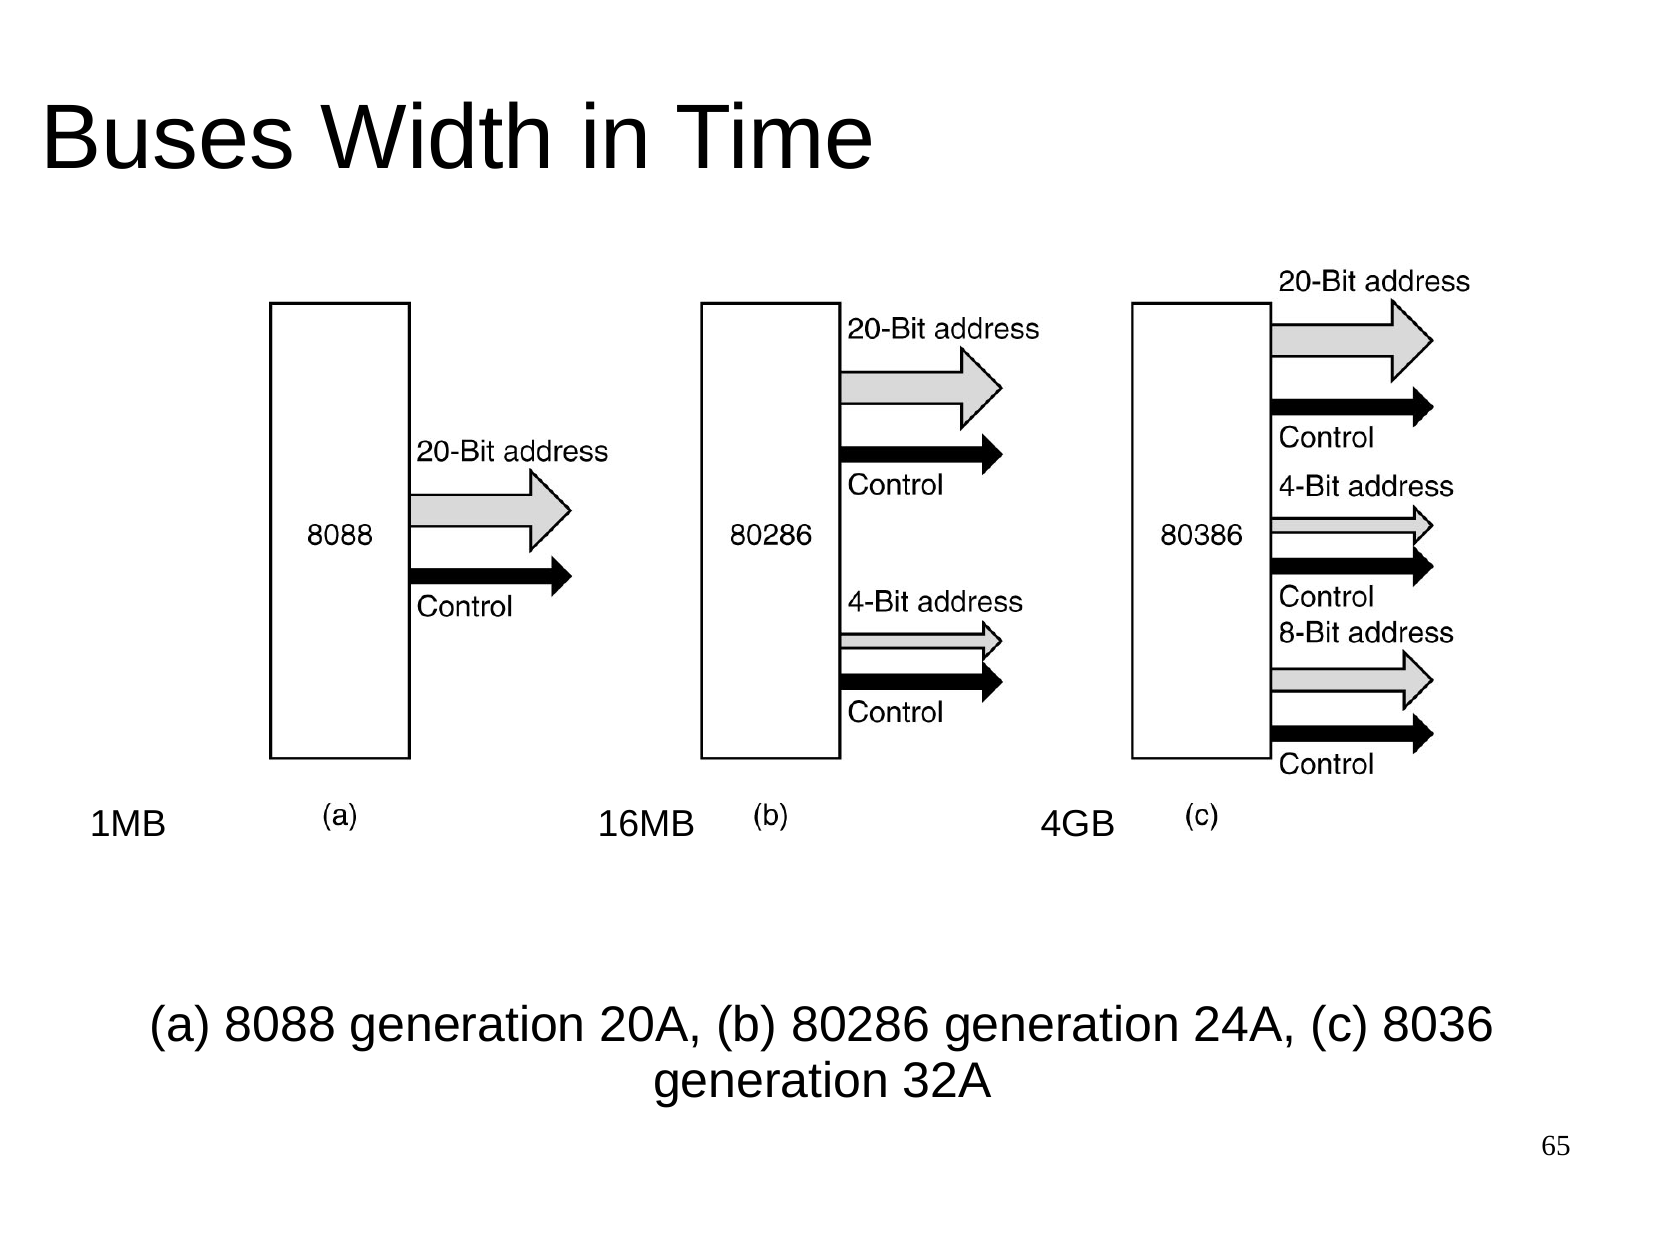

# Buses Width in Time
1MB
16MB
4GB
(a) 8088 generation 20A, (b) 80286 generation 24A, (c) 8036 generation 32A
65